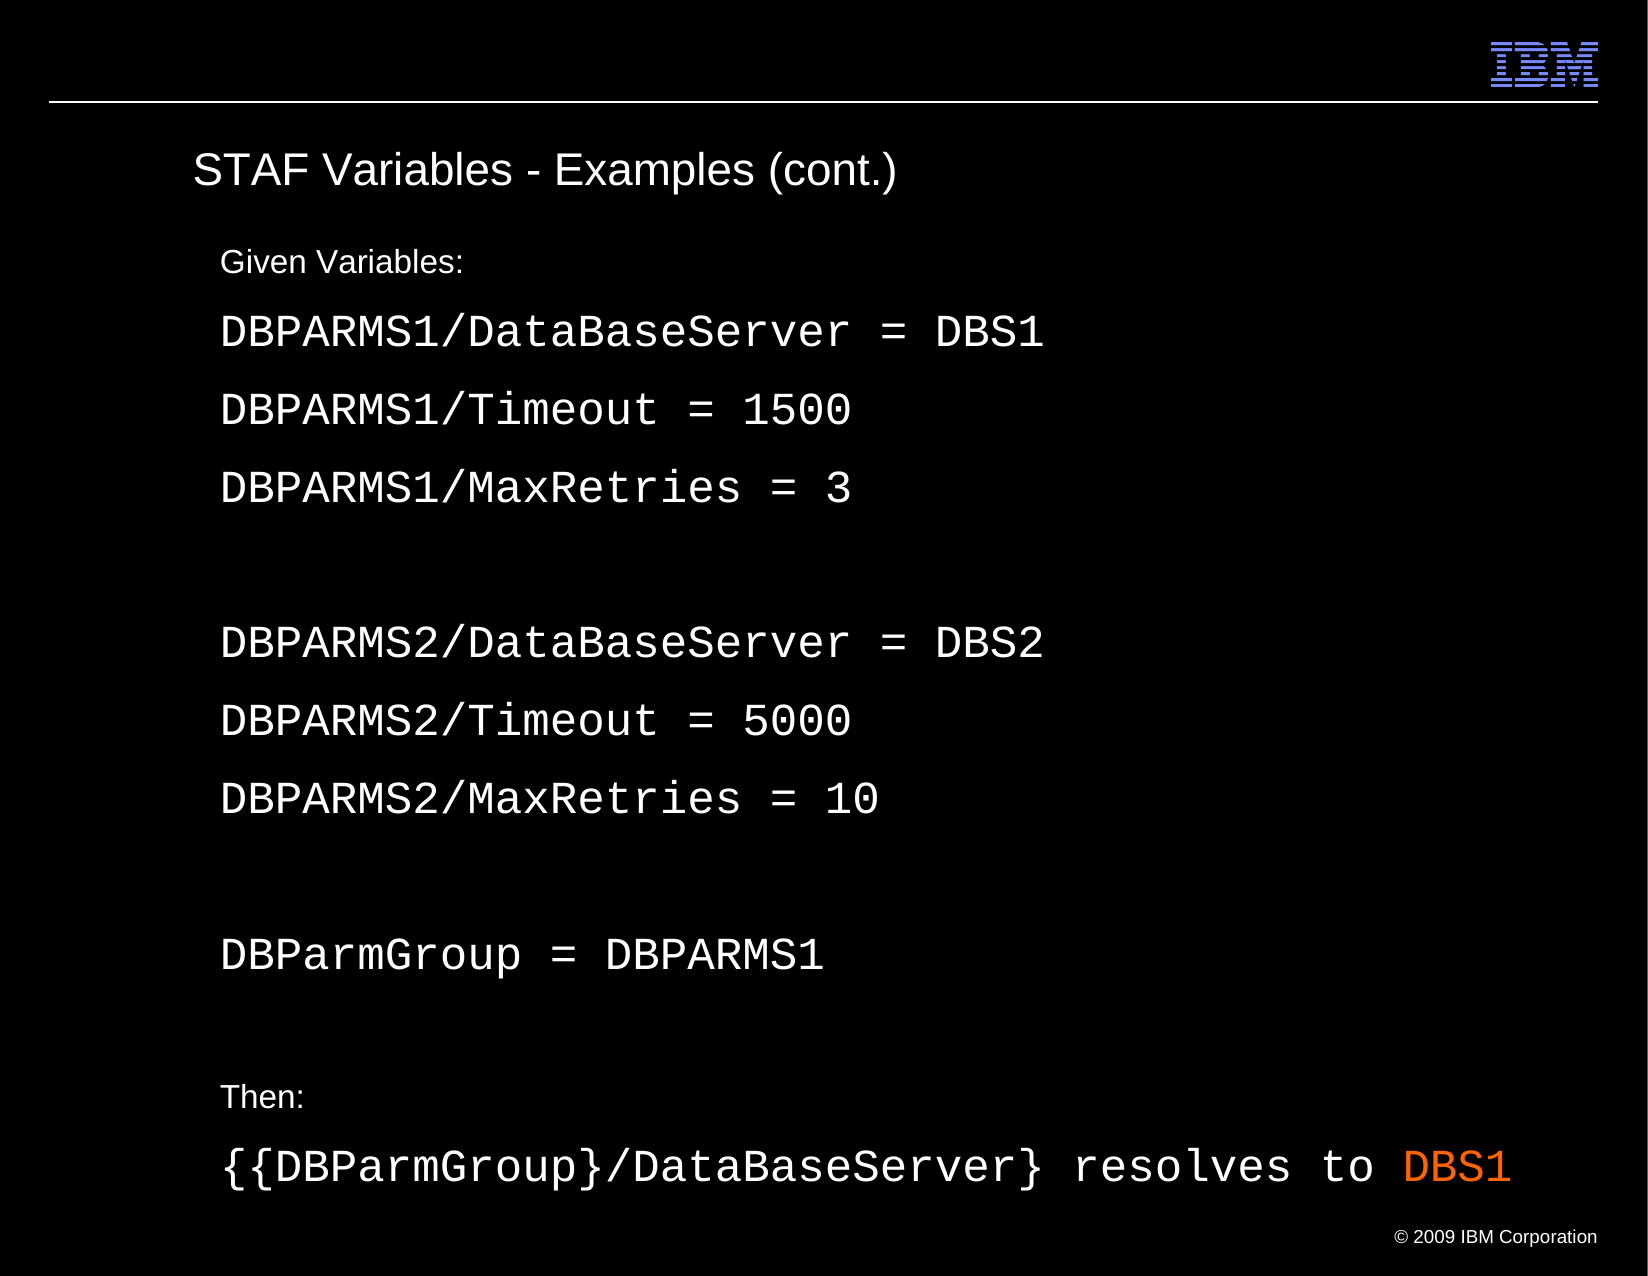

# STAF Variables - Examples (cont.)
Given Variables:
DBPARMS1/DataBaseServer = DBS1
DBPARMS1/Timeout = 1500
DBPARMS1/MaxRetries = 3
DBPARMS2/DataBaseServer = DBS2
DBPARMS2/Timeout = 5000
DBPARMS2/MaxRetries = 10
DBParmGroup = DBPARMS1
Then:
{{DBParmGroup}/DataBaseServer} resolves to DBS1